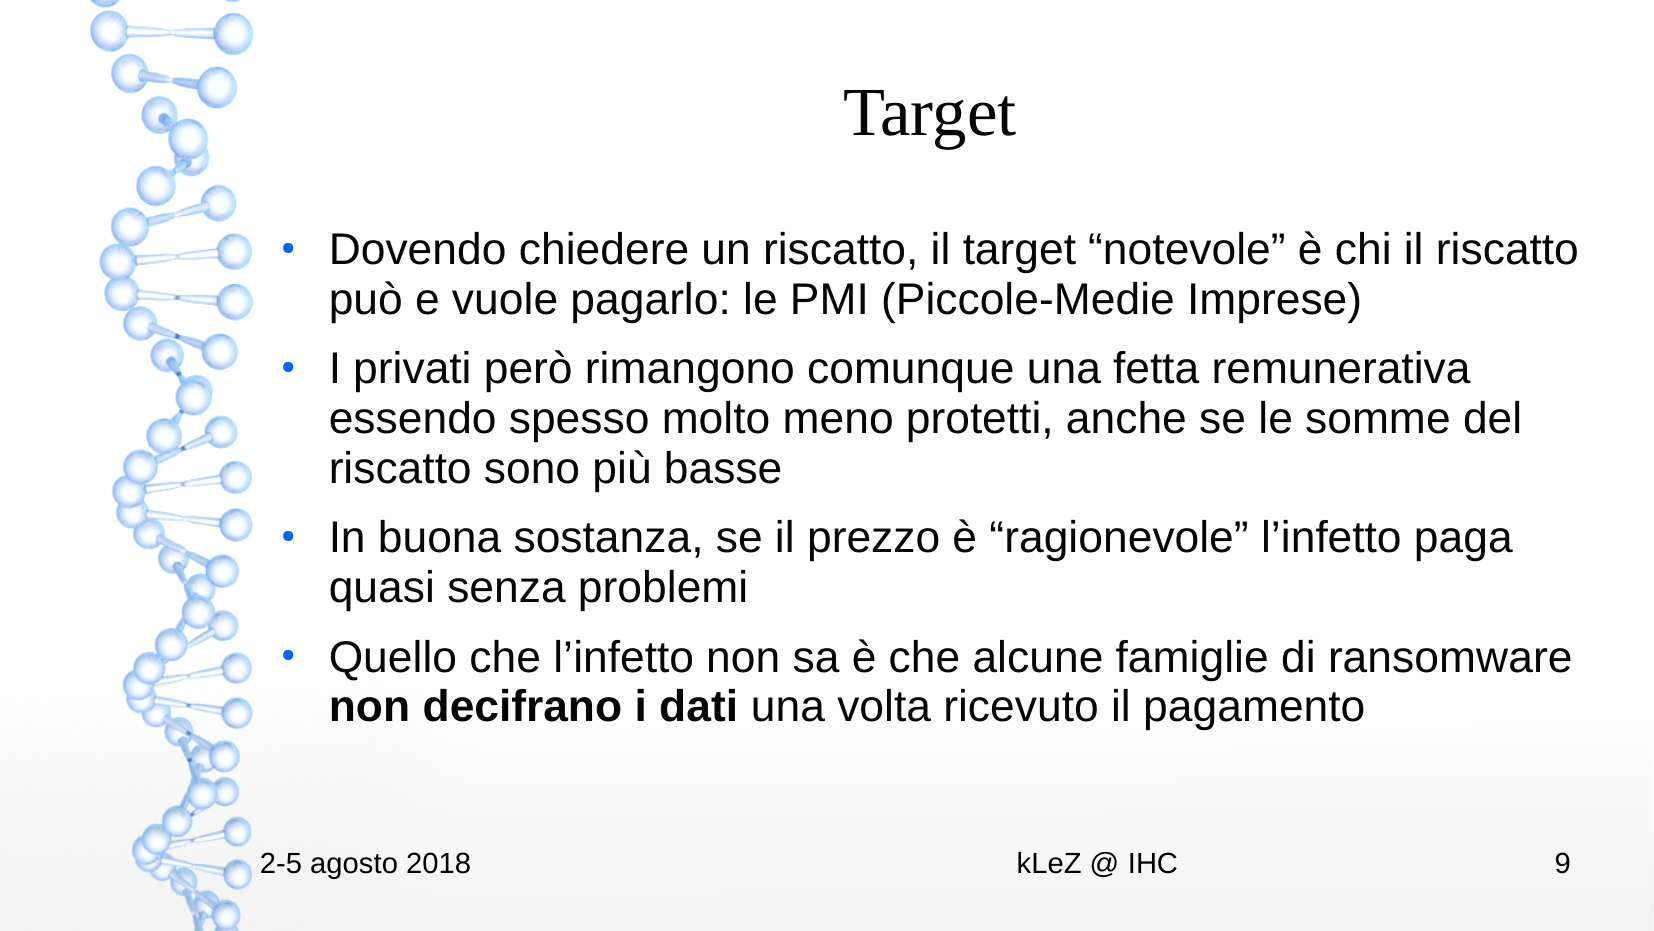

# Target
Dovendo chiedere un riscatto, il target “notevole” è chi il riscatto può e vuole pagarlo: le PMI (Piccole-Medie Imprese)
I privati però rimangono comunque una fetta remunerativa essendo spesso molto meno protetti, anche se le somme del riscatto sono più basse
In buona sostanza, se il prezzo è “ragionevole” l’infetto paga quasi senza problemi
Quello che l’infetto non sa è che alcune famiglie di ransomware non decifrano i dati una volta ricevuto il pagamento
2-5 agosto 2018
kLeZ @ IHC
9